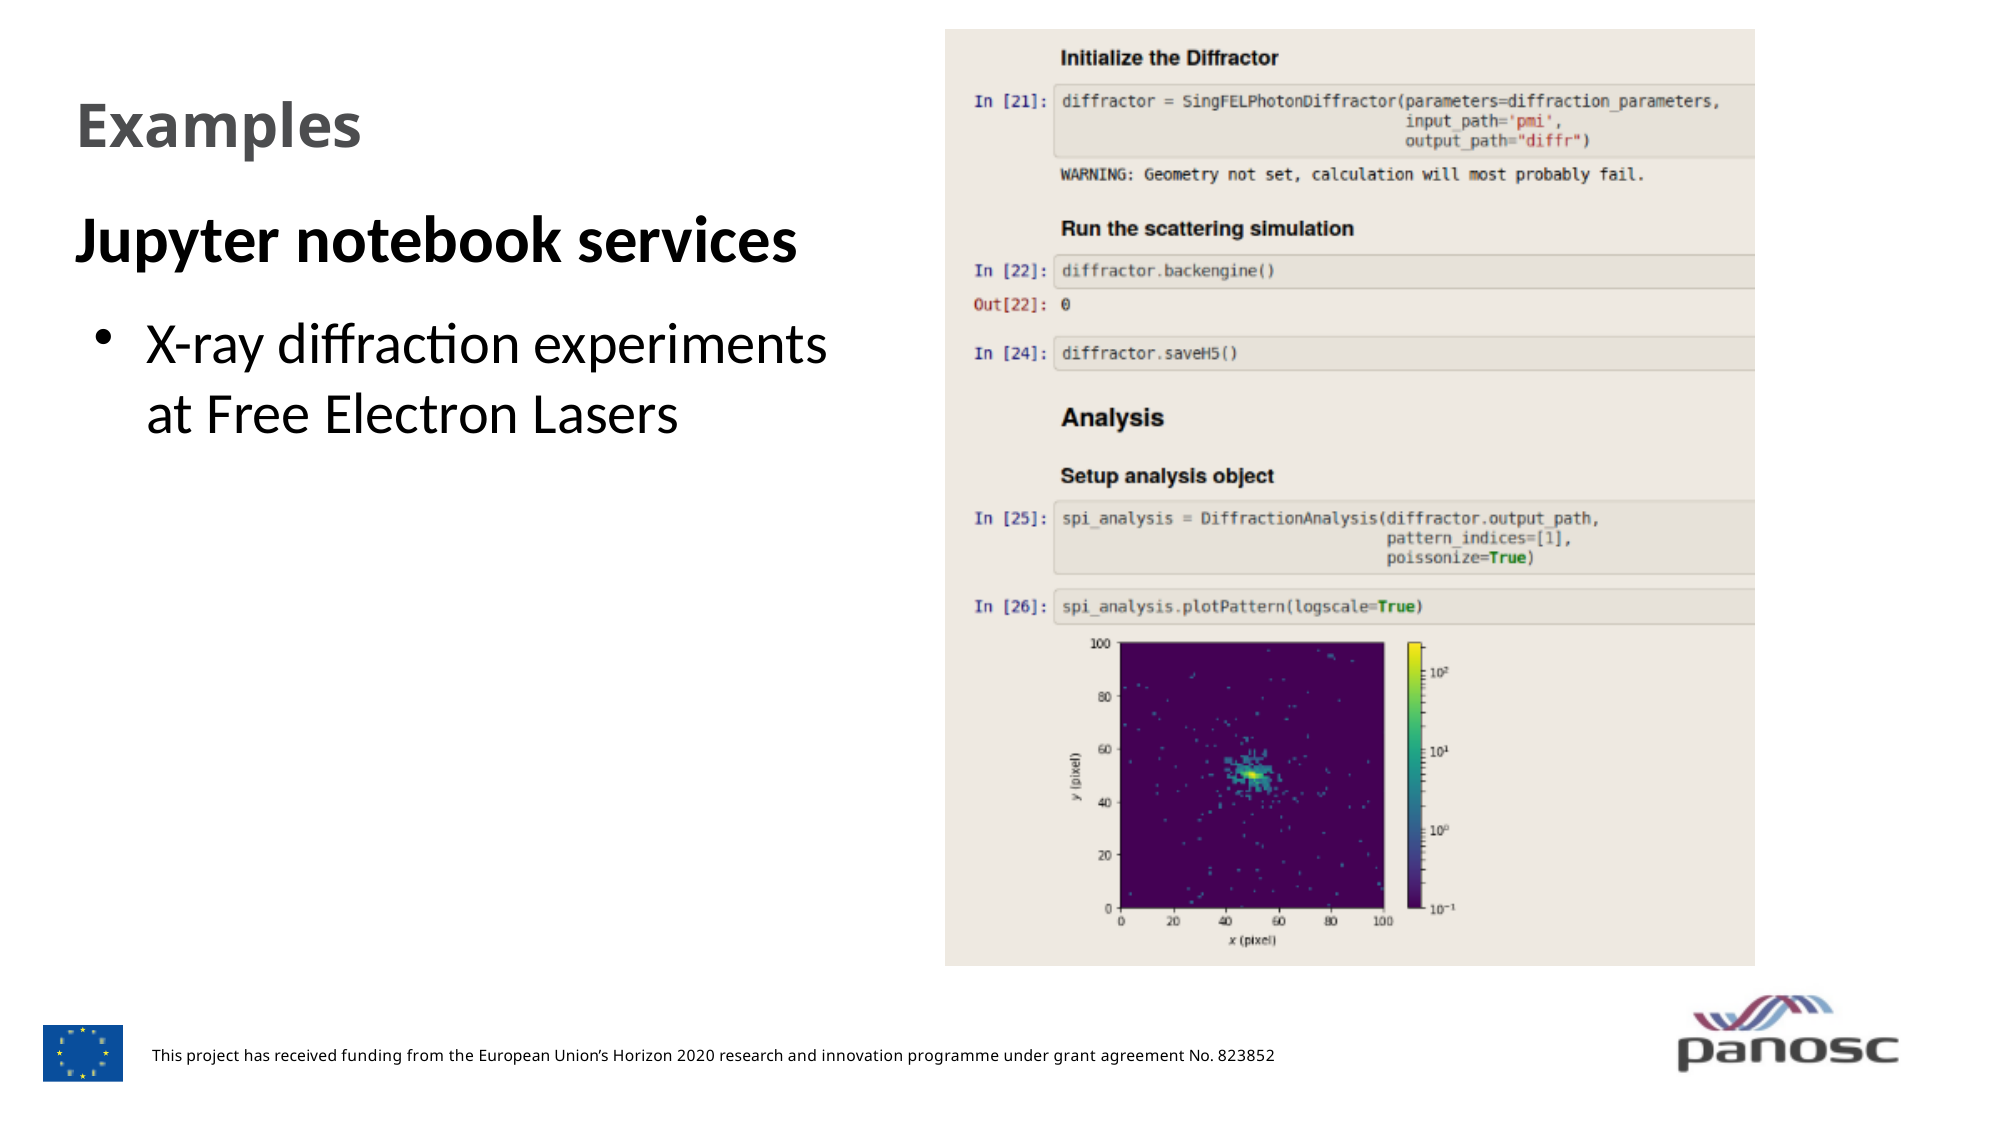

Examples
Jupyter notebook services
X-ray diffraction experiments at Free Electron Lasers